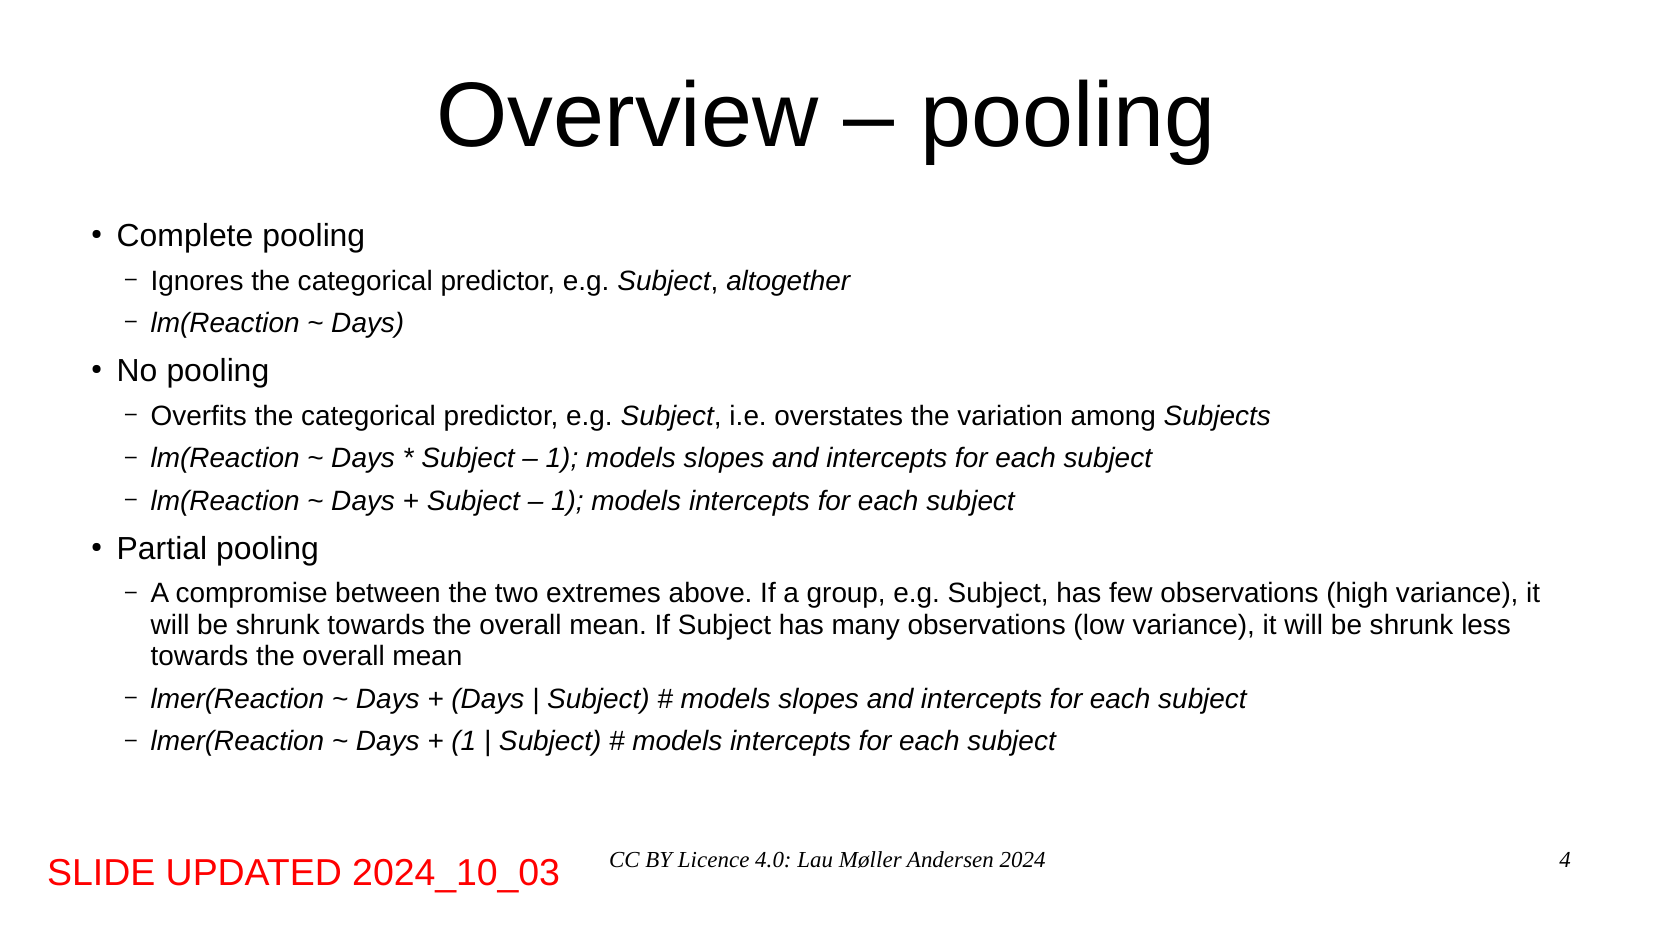

# Overview – pooling
Complete pooling
Ignores the categorical predictor, e.g. Subject, altogether
lm(Reaction ~ Days)
No pooling
Overfits the categorical predictor, e.g. Subject, i.e. overstates the variation among Subjects
lm(Reaction ~ Days * Subject – 1); models slopes and intercepts for each subject
lm(Reaction ~ Days + Subject – 1); models intercepts for each subject
Partial pooling
A compromise between the two extremes above. If a group, e.g. Subject, has few observations (high variance), it will be shrunk towards the overall mean. If Subject has many observations (low variance), it will be shrunk less towards the overall mean
lmer(Reaction ~ Days + (Days | Subject) # models slopes and intercepts for each subject
lmer(Reaction ~ Days + (1 | Subject) # models intercepts for each subject
SLIDE UPDATED 2024_10_03
CC BY Licence 4.0: Lau Møller Andersen 2024
4